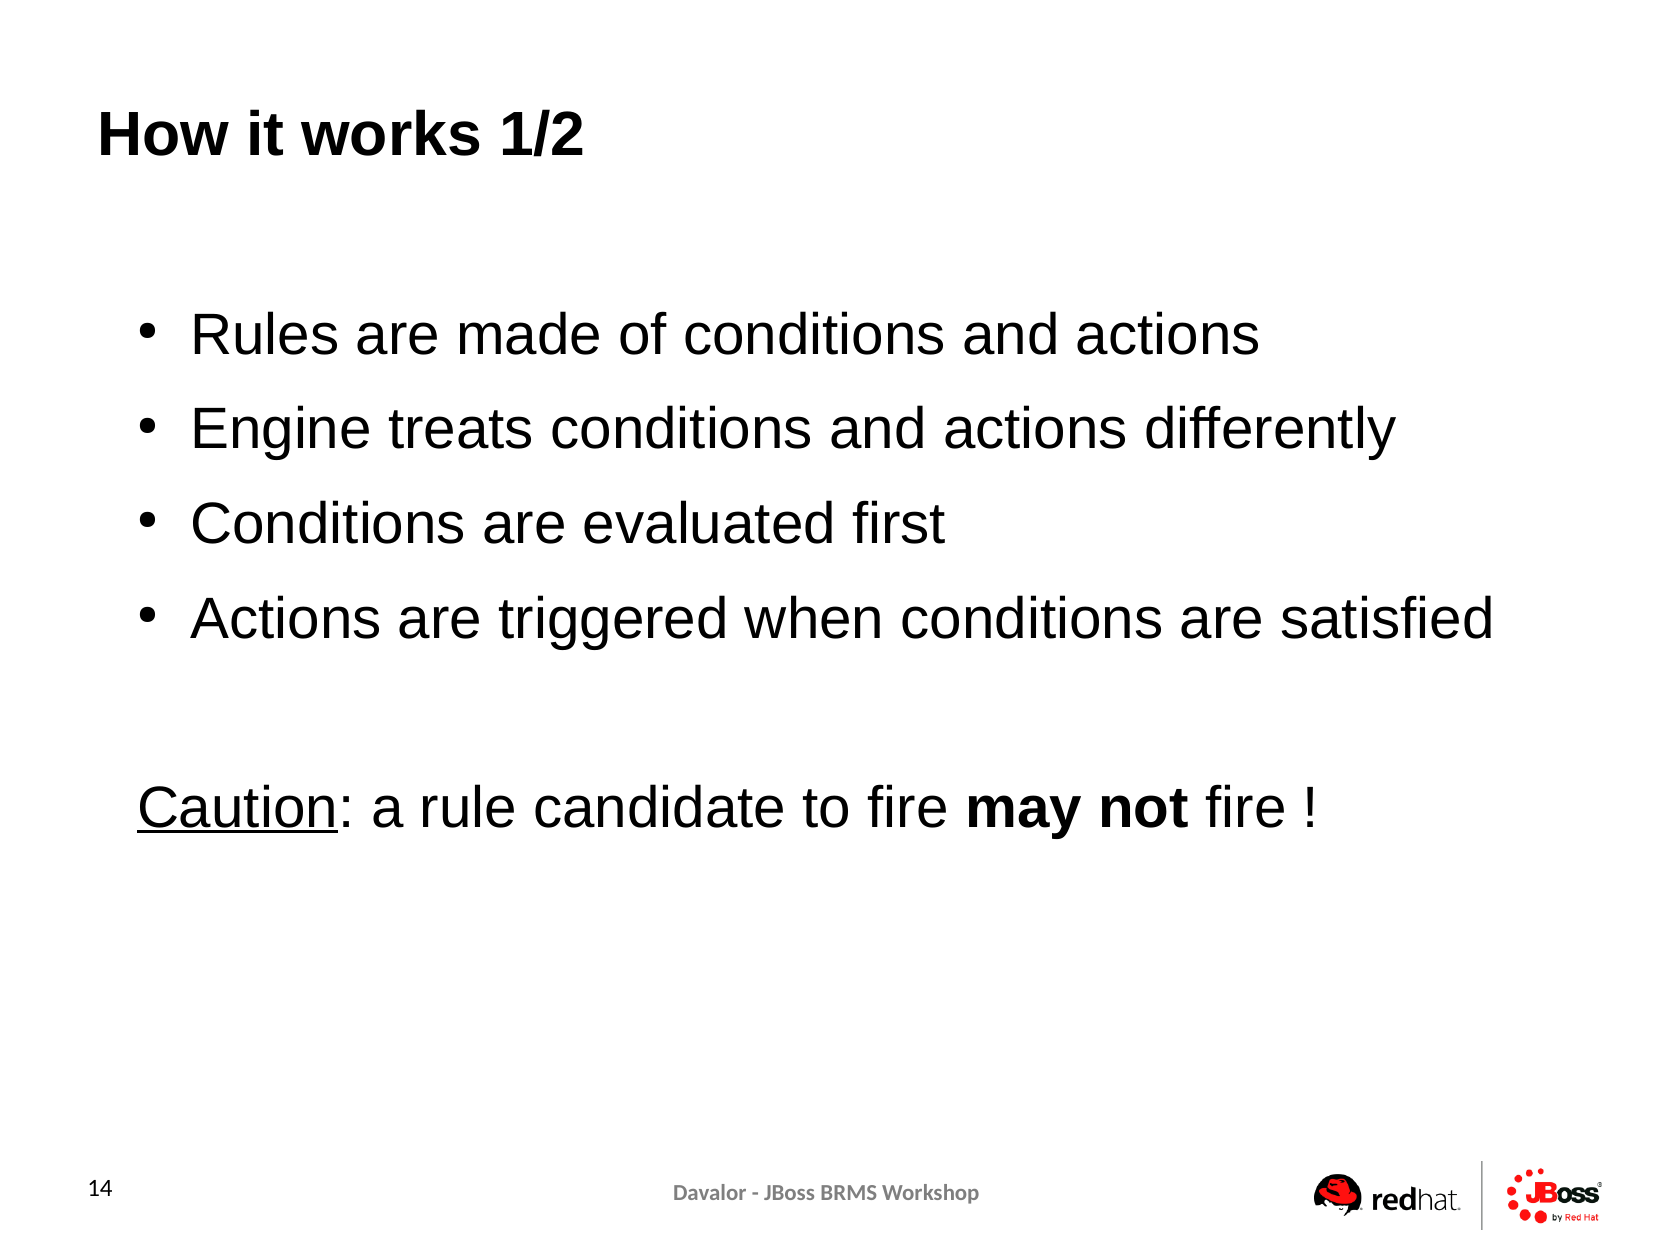

# How it works 1/2
Rules are made of conditions and actions
Engine treats conditions and actions differently
Conditions are evaluated first
Actions are triggered when conditions are satisfied
Caution: a rule candidate to fire may not fire !